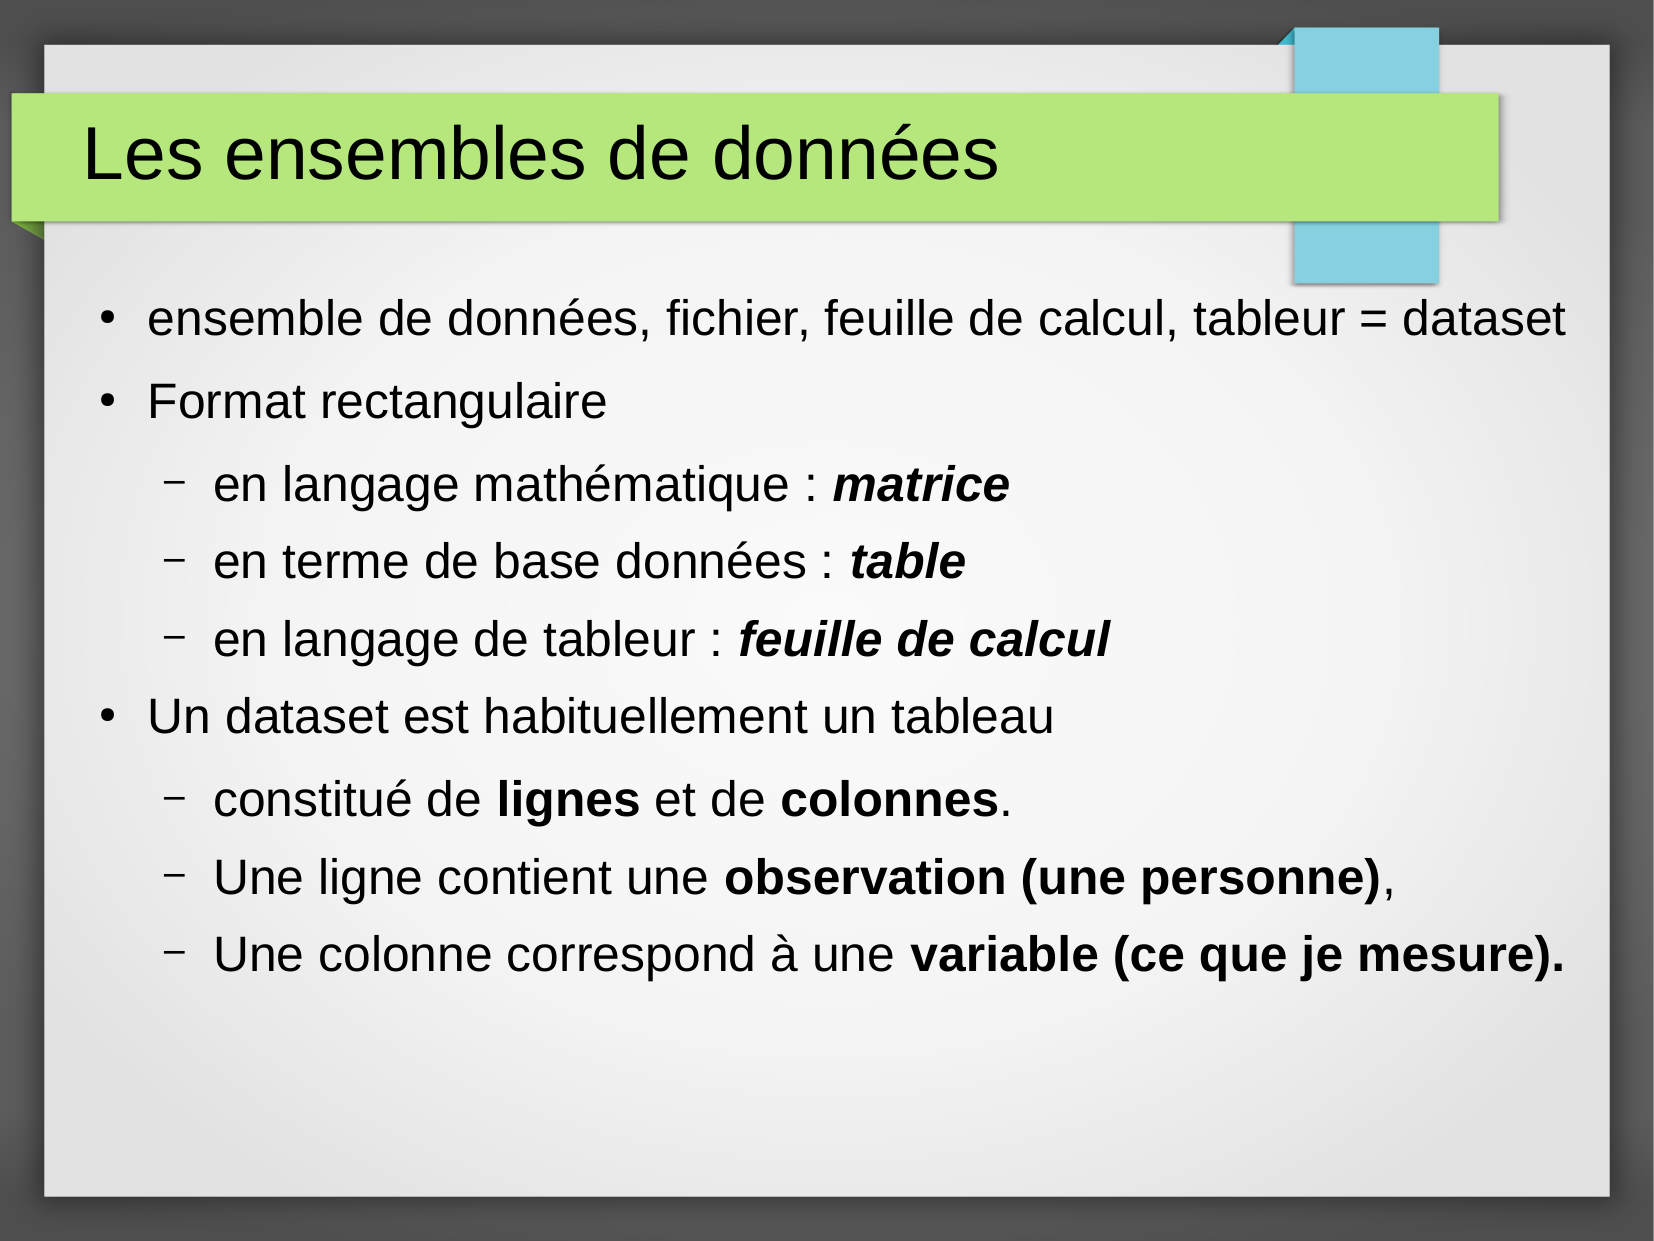

# Les ensembles de données
ensemble de données, fichier, feuille de calcul, tableur = dataset
Format rectangulaire
en langage mathématique : matrice
en terme de base données : table
en langage de tableur : feuille de calcul
Un dataset est habituellement un tableau
constitué de lignes et de colonnes.
Une ligne contient une observation (une personne),
Une colonne correspond à une variable (ce que je mesure).